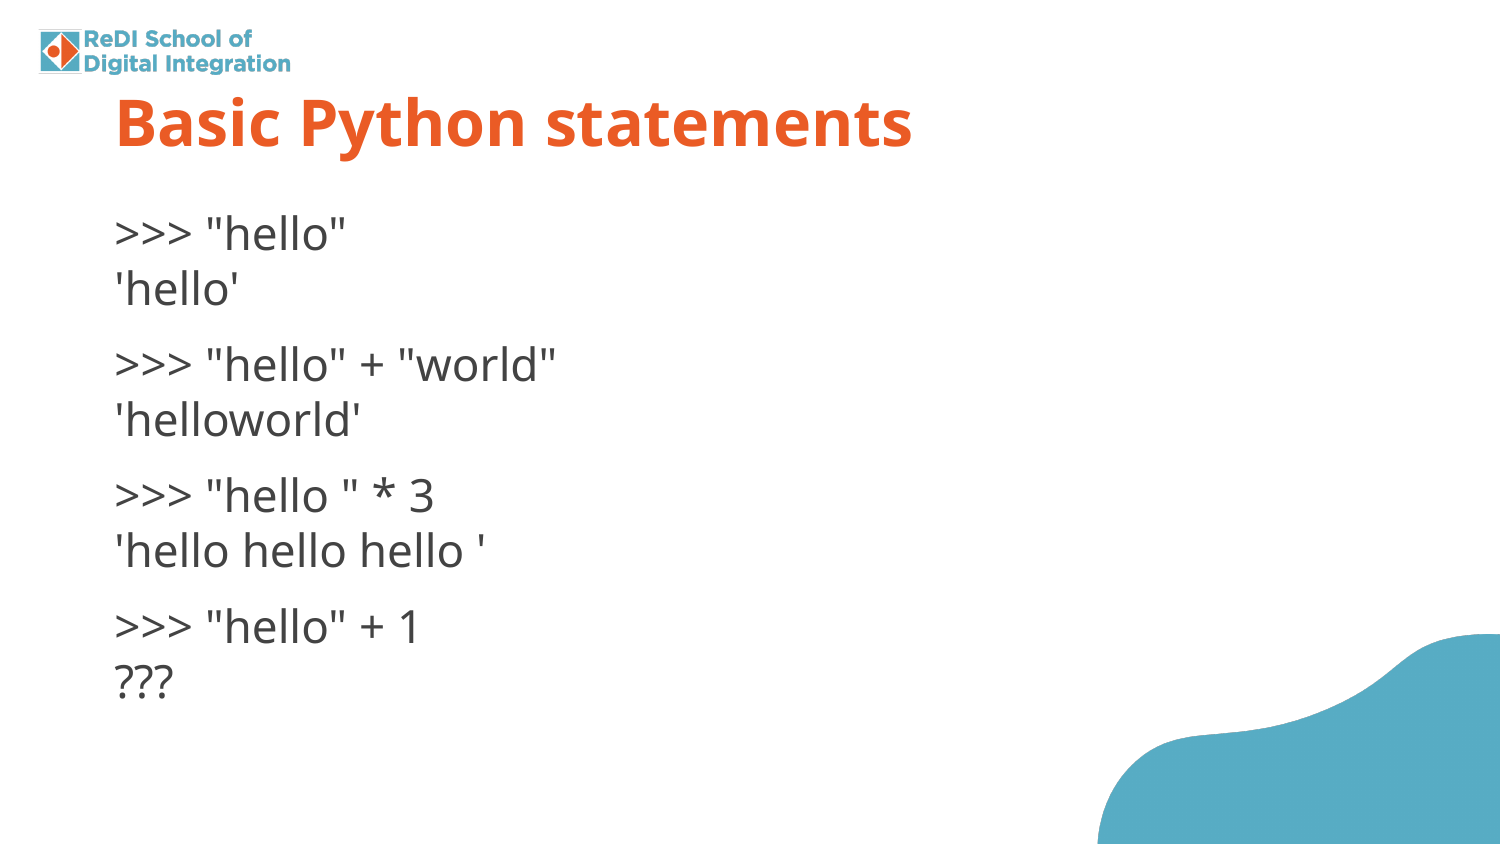

Basic Python statements
>>> "hello"
'hello'
>>> "hello" + "world"
'helloworld'
>>> "hello " * 3
'hello hello hello '
>>> "hello" + 1
???